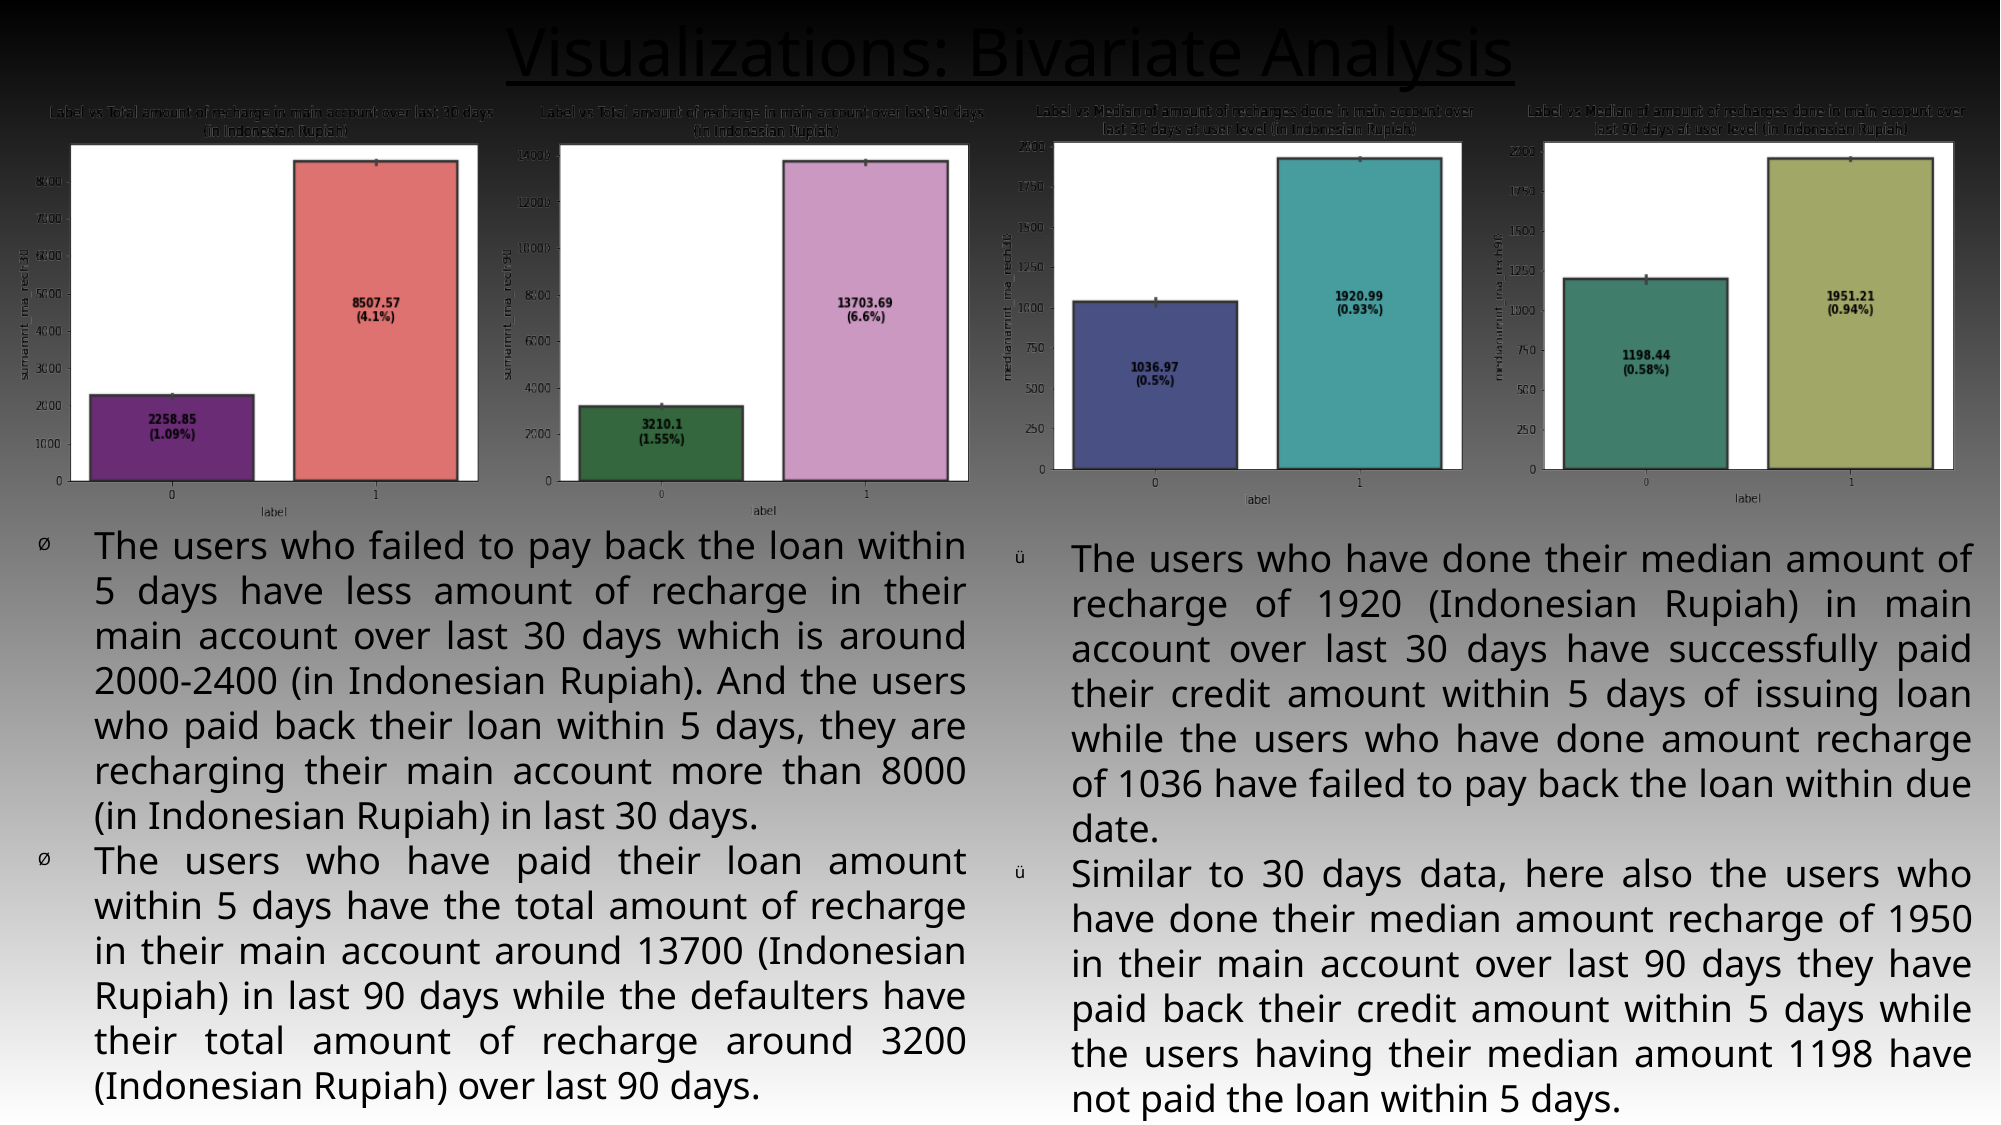

Visualizations: Bivariate Analysis
The users who failed to pay back the loan within 5 days have less amount of recharge in their main account over last 30 days which is around 2000-2400 (in Indonesian Rupiah). And the users who paid back their loan within 5 days, they are recharging their main account more than 8000 (in Indonesian Rupiah) in last 30 days.
The users who have paid their loan amount within 5 days have the total amount of recharge in their main account around 13700 (Indonesian Rupiah) in last 90 days while the defaulters have their total amount of recharge around 3200 (Indonesian Rupiah) over last 90 days.
The users who have done their median amount of recharge of 1920 (Indonesian Rupiah) in main account over last 30 days have successfully paid their credit amount within 5 days of issuing loan while the users who have done amount recharge of 1036 have failed to pay back the loan within due date.
Similar to 30 days data, here also the users who have done their median amount recharge of 1950 in their main account over last 90 days they have paid back their credit amount within 5 days while the users having their median amount 1198 have not paid the loan within 5 days.